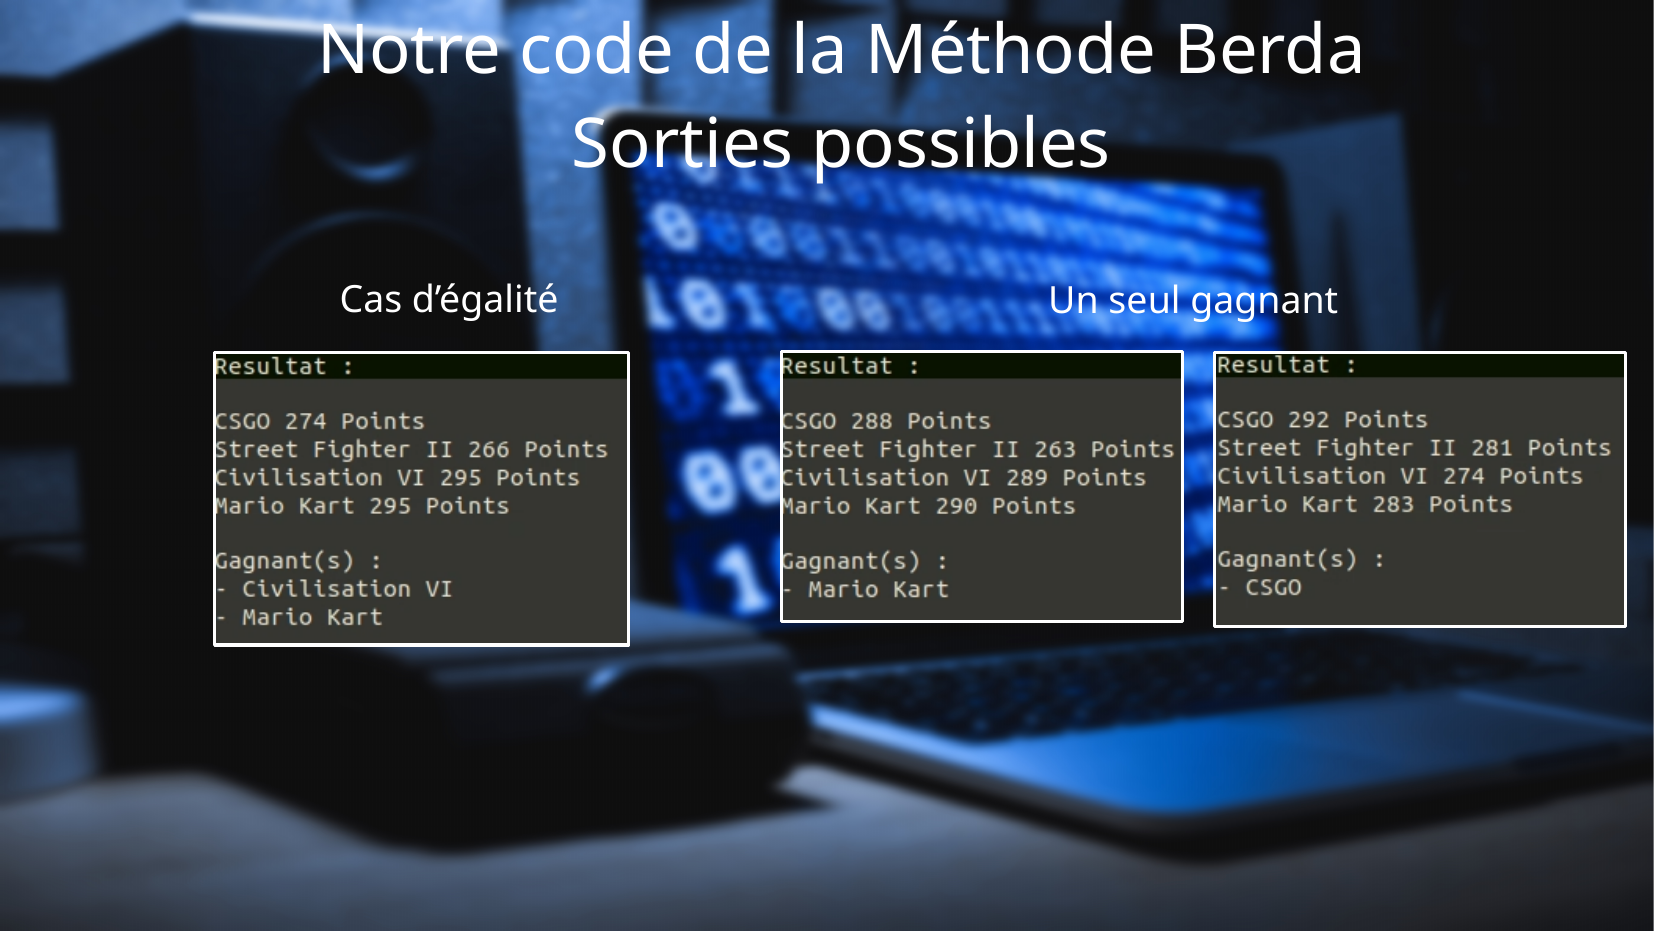

# Notre code de la Méthode Berda Sorties possibles
Cas d’égalité
Un seul gagnant